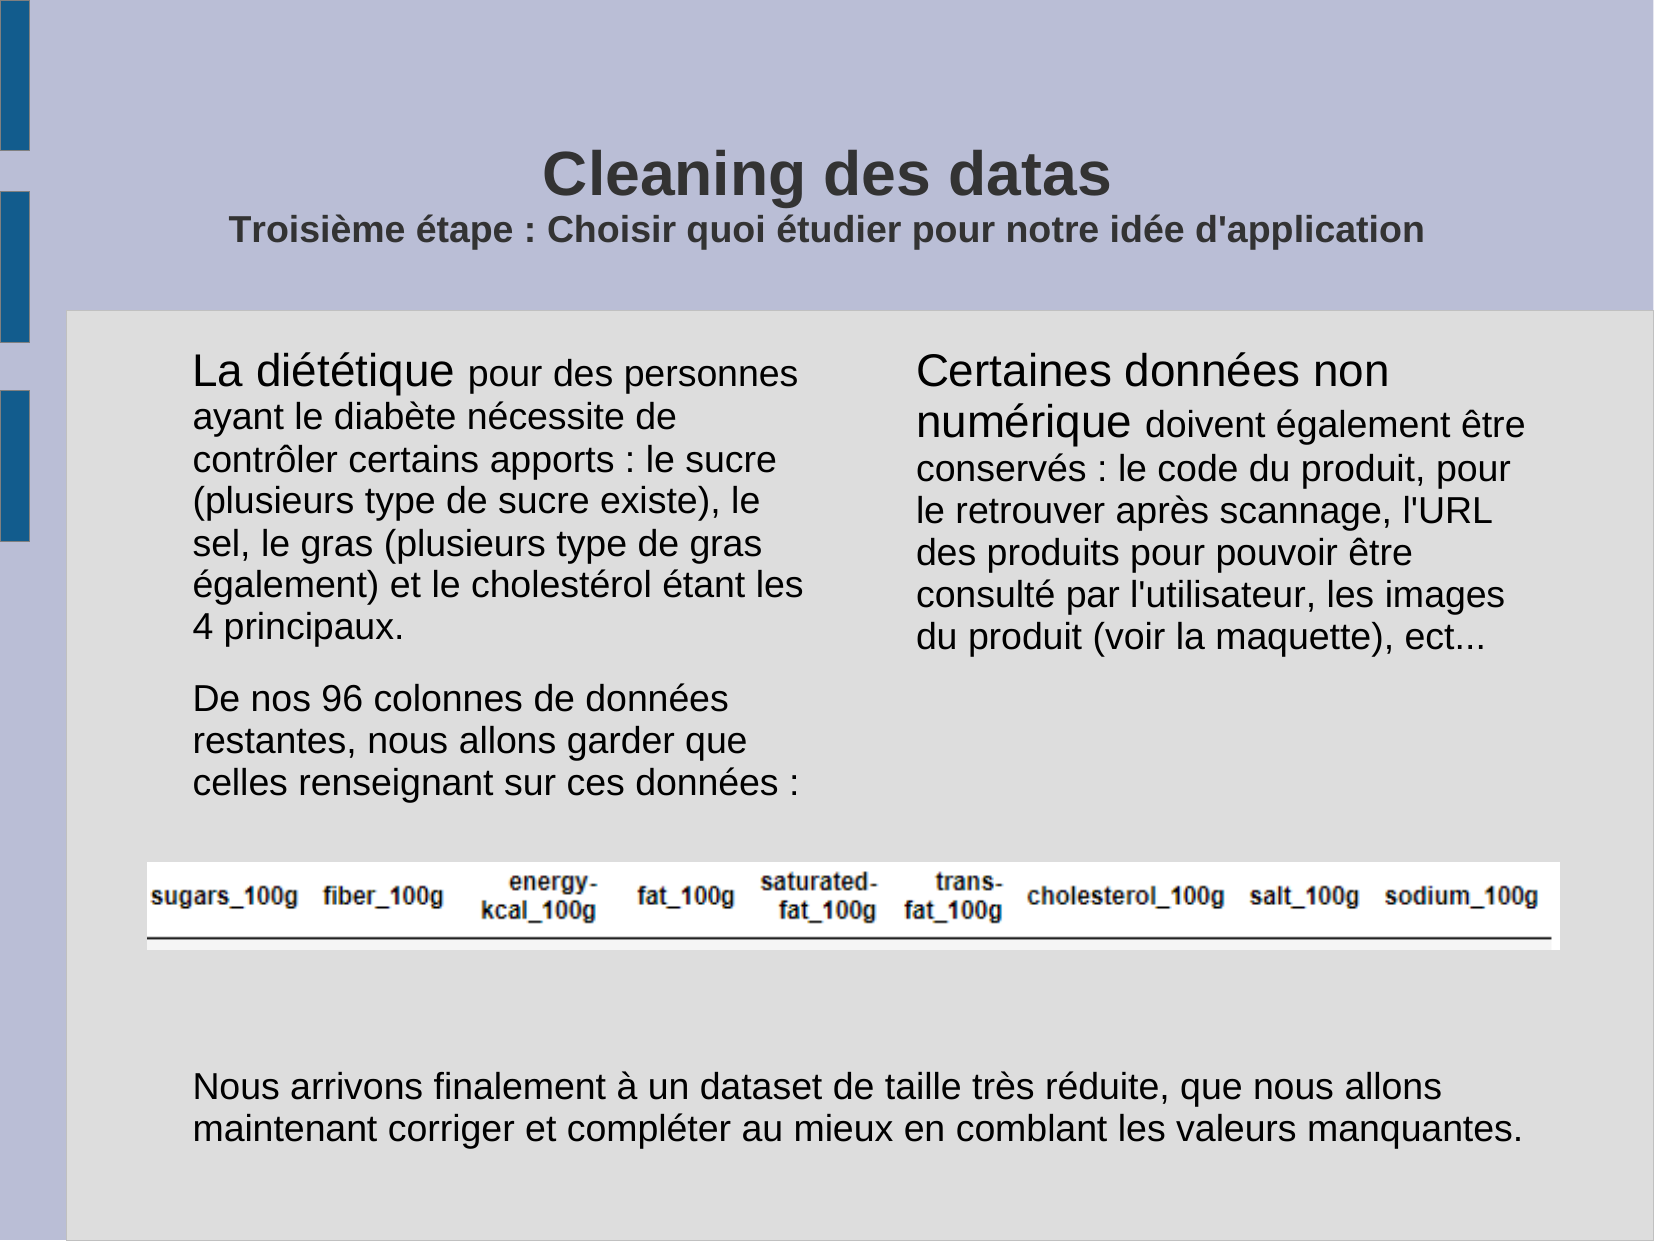

# Cleaning des datas Troisième étape : Choisir quoi étudier pour notre idée d'application
La diététique pour des personnes ayant le diabète nécessite de contrôler certains apports : le sucre (plusieurs type de sucre existe), le sel, le gras (plusieurs type de gras également) et le cholestérol étant les 4 principaux.
De nos 96 colonnes de données restantes, nous allons garder que celles renseignant sur ces données :
Certaines données non numérique doivent également être conservés : le code du produit, pour le retrouver après scannage, l'URL des produits pour pouvoir être consulté par l'utilisateur, les images du produit (voir la maquette), ect...
Nous arrivons finalement à un dataset de taille très réduite, que nous allons maintenant corriger et compléter au mieux en comblant les valeurs manquantes.